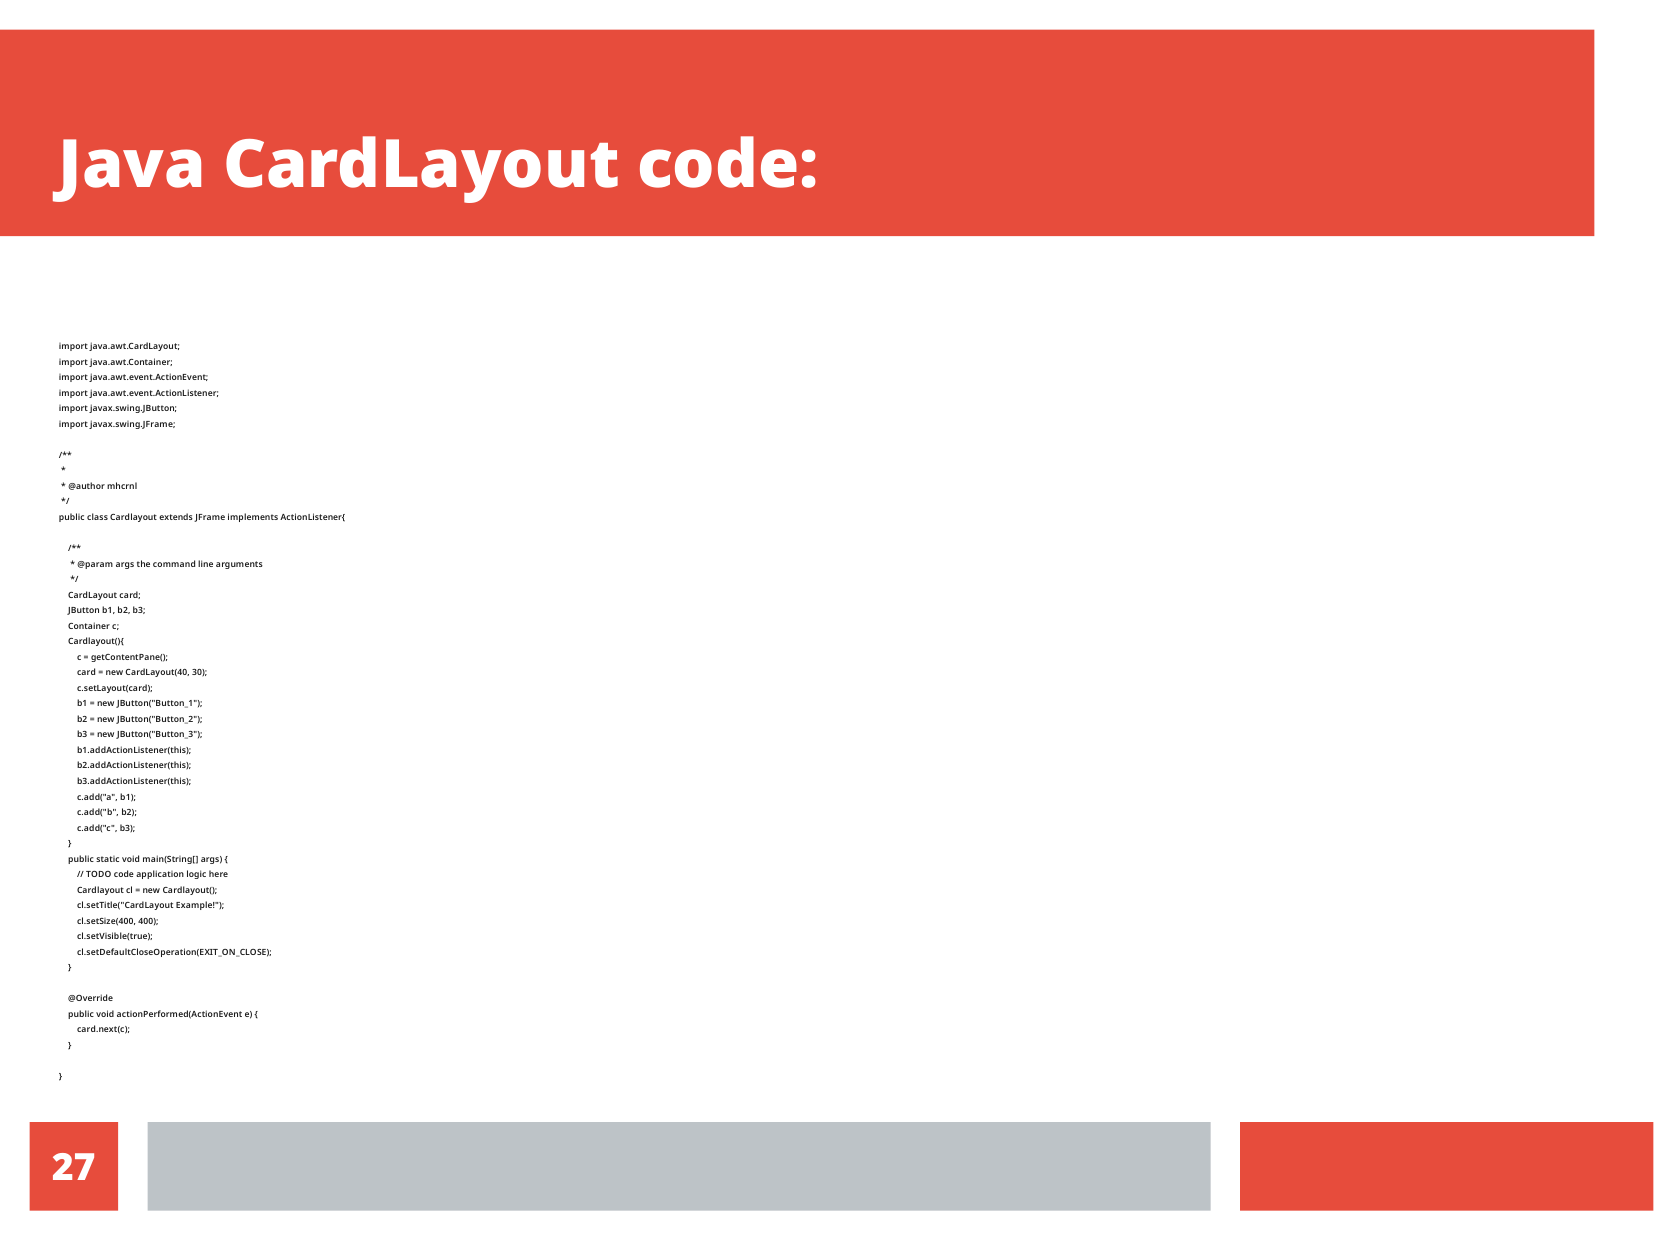

# Java CardLayout code:
import java.awt.CardLayout;
import java.awt.Container;
import java.awt.event.ActionEvent;
import java.awt.event.ActionListener;
import javax.swing.JButton;
import javax.swing.JFrame;
/**
 *
 * @author mhcrnl
 */
public class Cardlayout extends JFrame implements ActionListener{
 /**
 * @param args the command line arguments
 */
 CardLayout card;
 JButton b1, b2, b3;
 Container c;
 Cardlayout(){
 c = getContentPane();
 card = new CardLayout(40, 30);
 c.setLayout(card);
 b1 = new JButton("Button_1");
 b2 = new JButton("Button_2");
 b3 = new JButton("Button_3");
 b1.addActionListener(this);
 b2.addActionListener(this);
 b3.addActionListener(this);
 c.add("a", b1);
 c.add("b", b2);
 c.add("c", b3);
 }
 public static void main(String[] args) {
 // TODO code application logic here
 Cardlayout cl = new Cardlayout();
 cl.setTitle("CardLayout Example!");
 cl.setSize(400, 400);
 cl.setVisible(true);
 cl.setDefaultCloseOperation(EXIT_ON_CLOSE);
 }
 @Override
 public void actionPerformed(ActionEvent e) {
 card.next(c);
 }
}
27